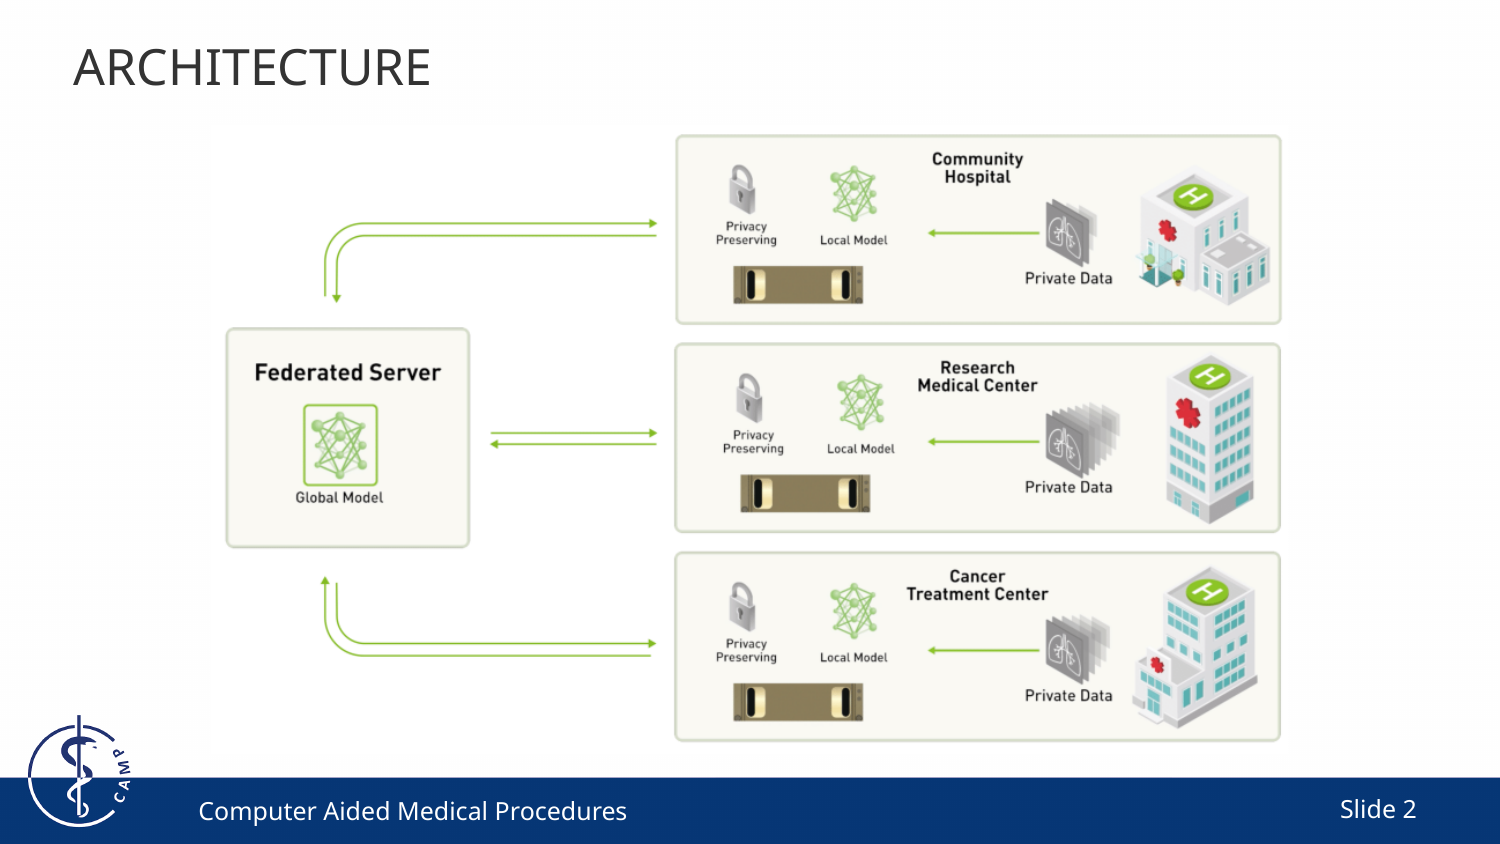

# ARCHITECTURE
Computer Aided Medical Procedures
Slide